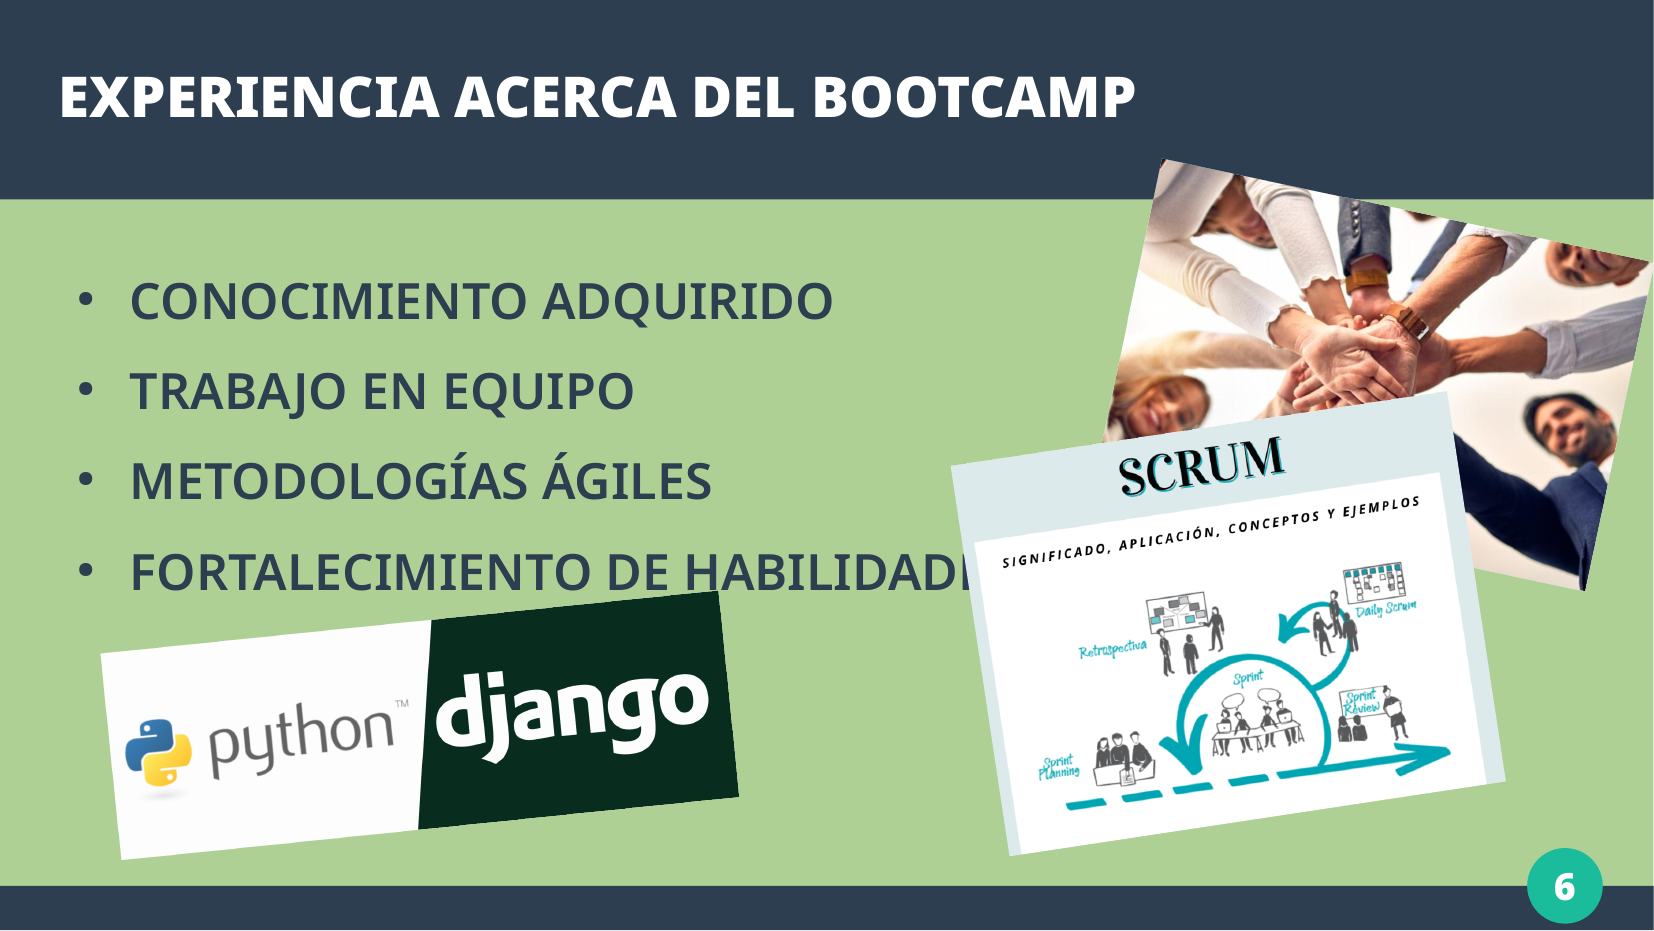

# EXPERIENCIA ACERCA DEL BOOTCAMP
CONOCIMIENTO ADQUIRIDO
TRABAJO EN EQUIPO
METODOLOGÍAS ÁGILES
FORTALECIMIENTO DE HABILIDADES